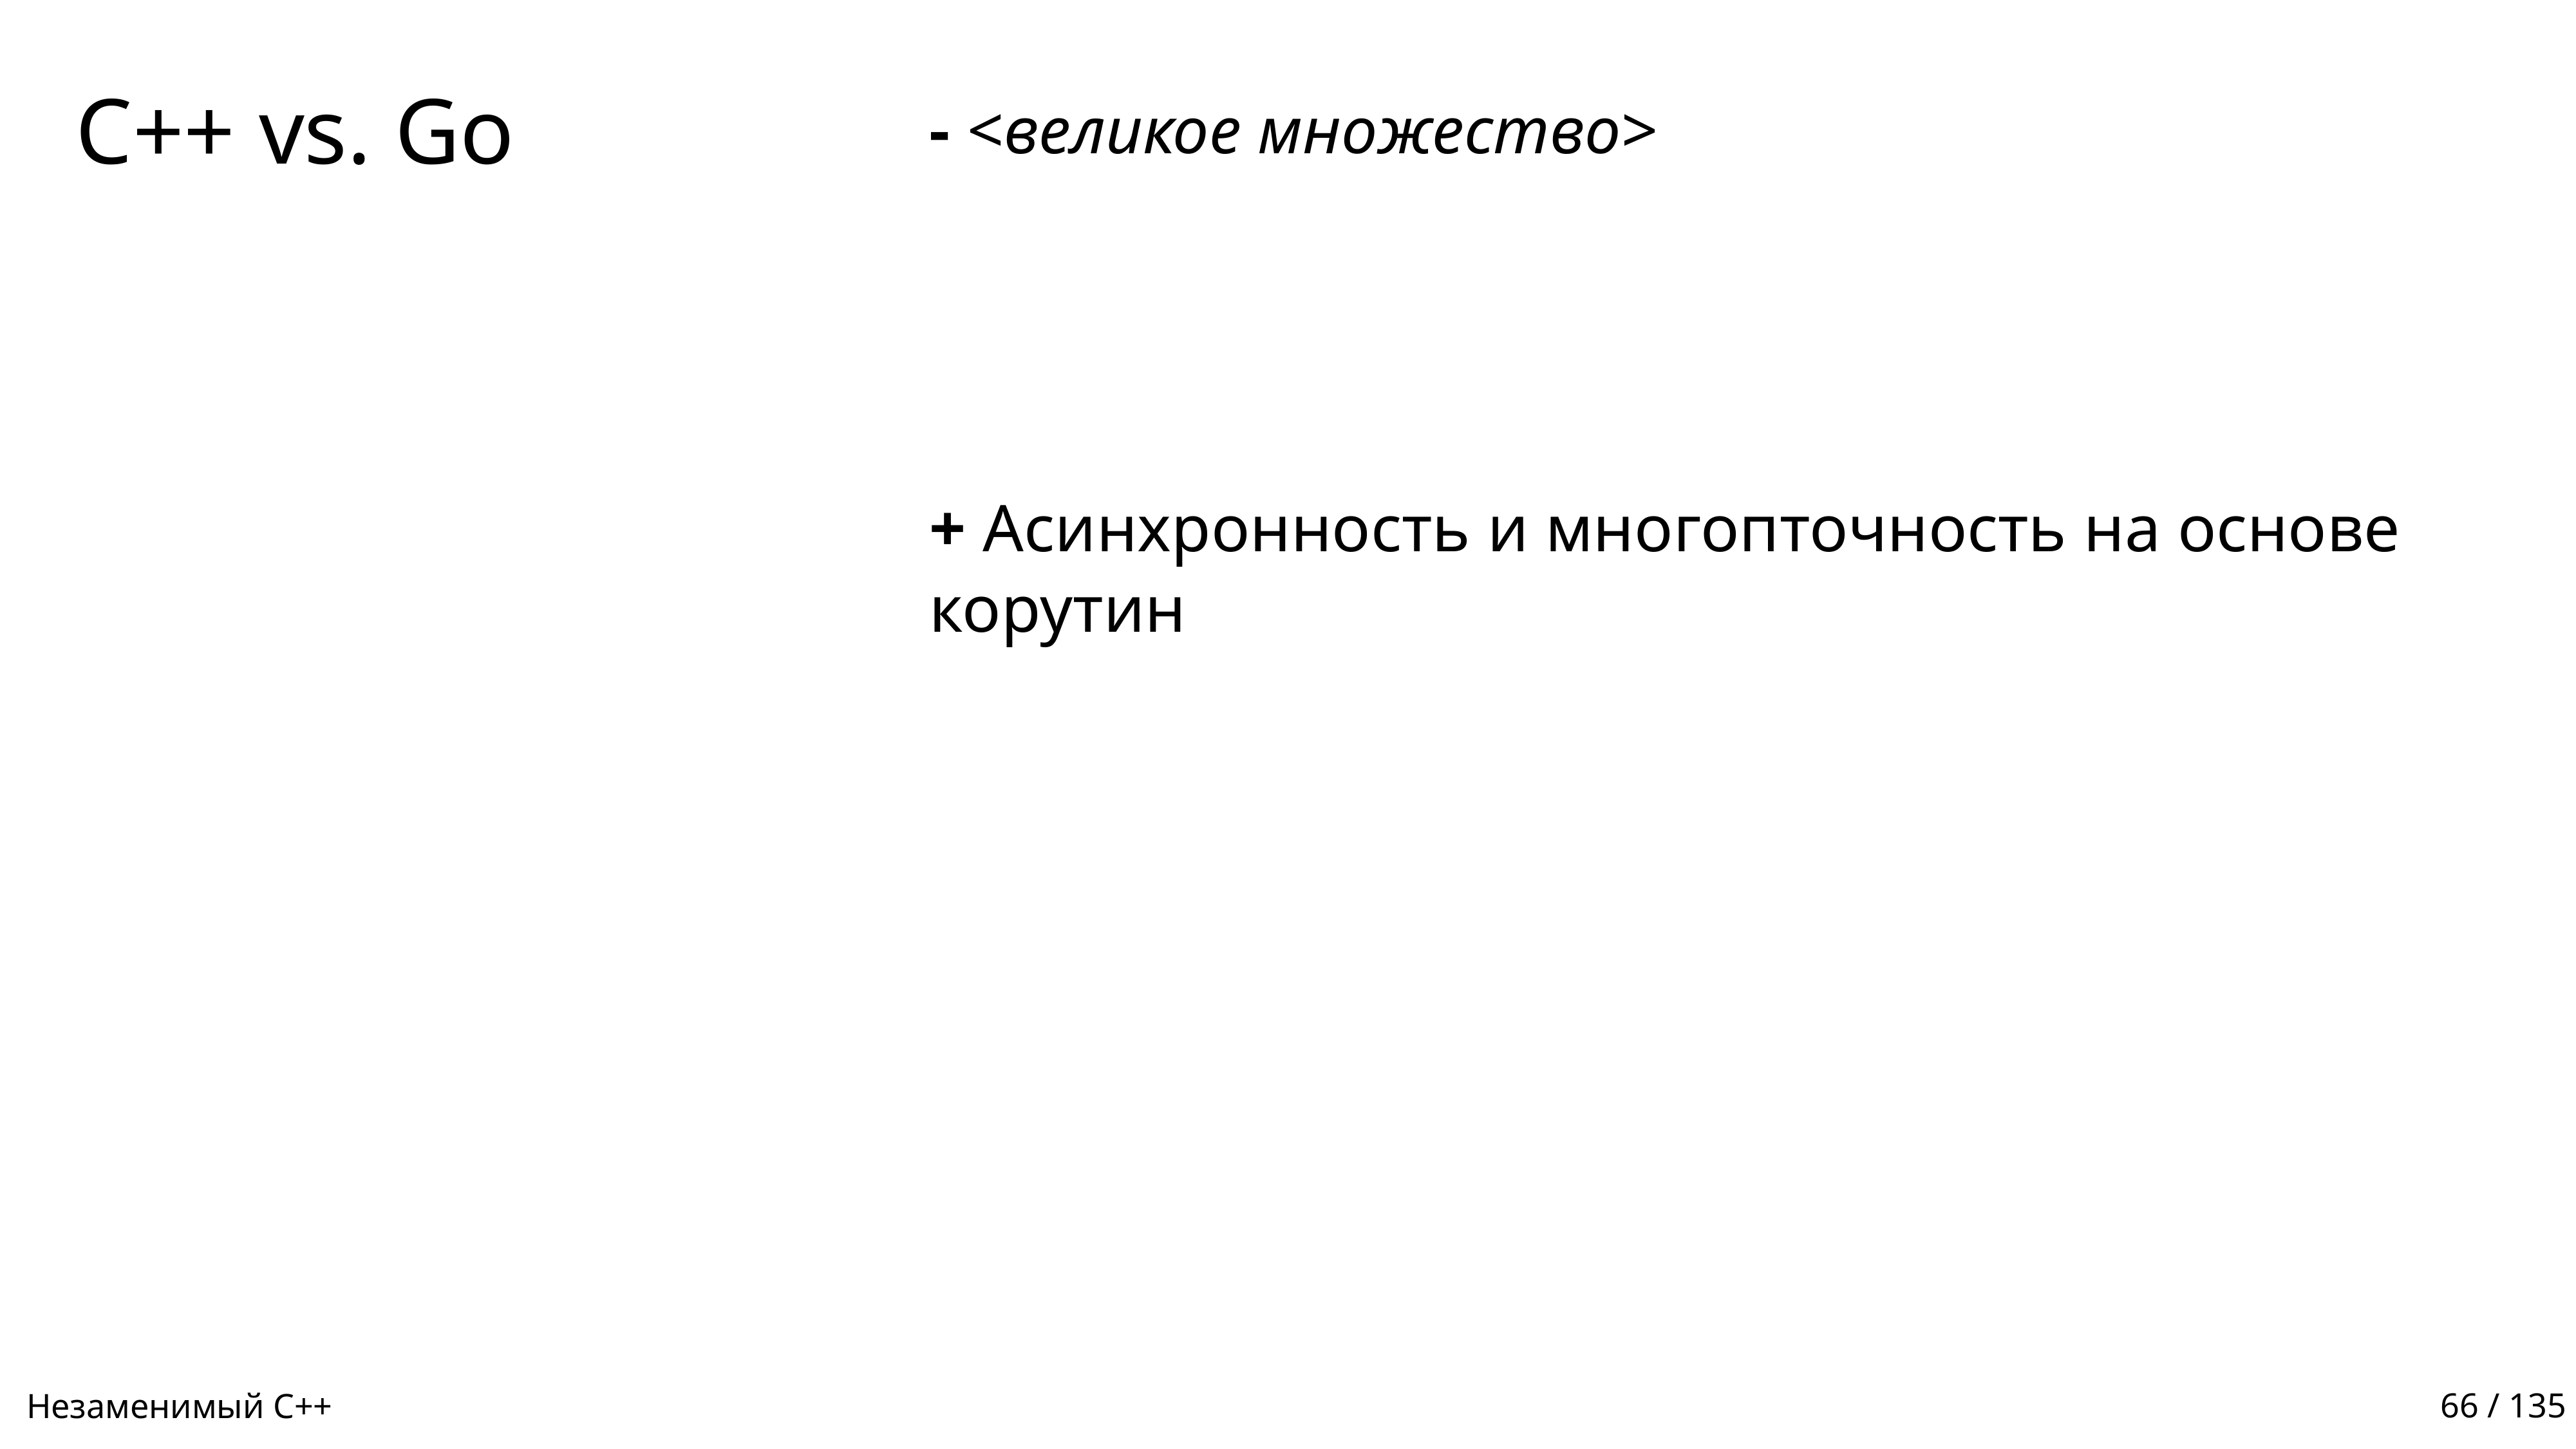

# C++ vs. Go
- <великое множество>
+ Асинхронность и многопточность на основе корутин
Незаменимый C++